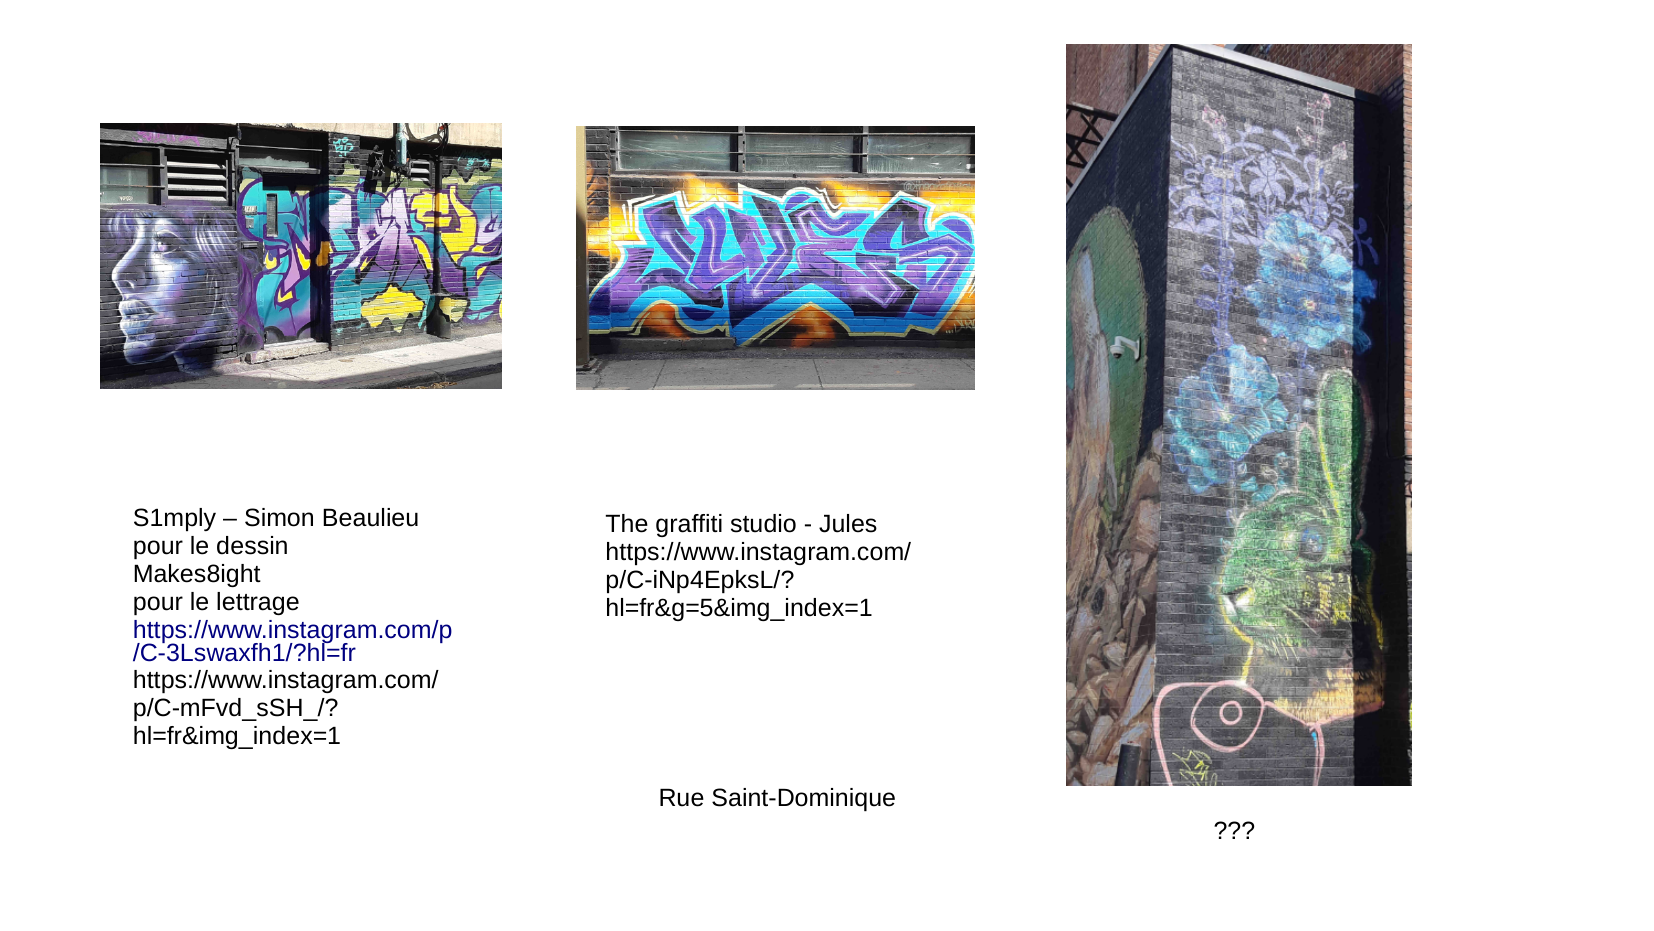

S1mply – Simon Beaulieu
pour le dessin
Makes8ight
pour le lettrage
https://www.instagram.com/p/C-3Lswaxfh1/?hl=fr
https://www.instagram.com/p/C-mFvd_sSH_/?hl=fr&img_index=1
The graffiti studio - Jules
https://www.instagram.com/p/C-iNp4EpksL/?hl=fr&g=5&img_index=1
Rue Saint-Dominique
???